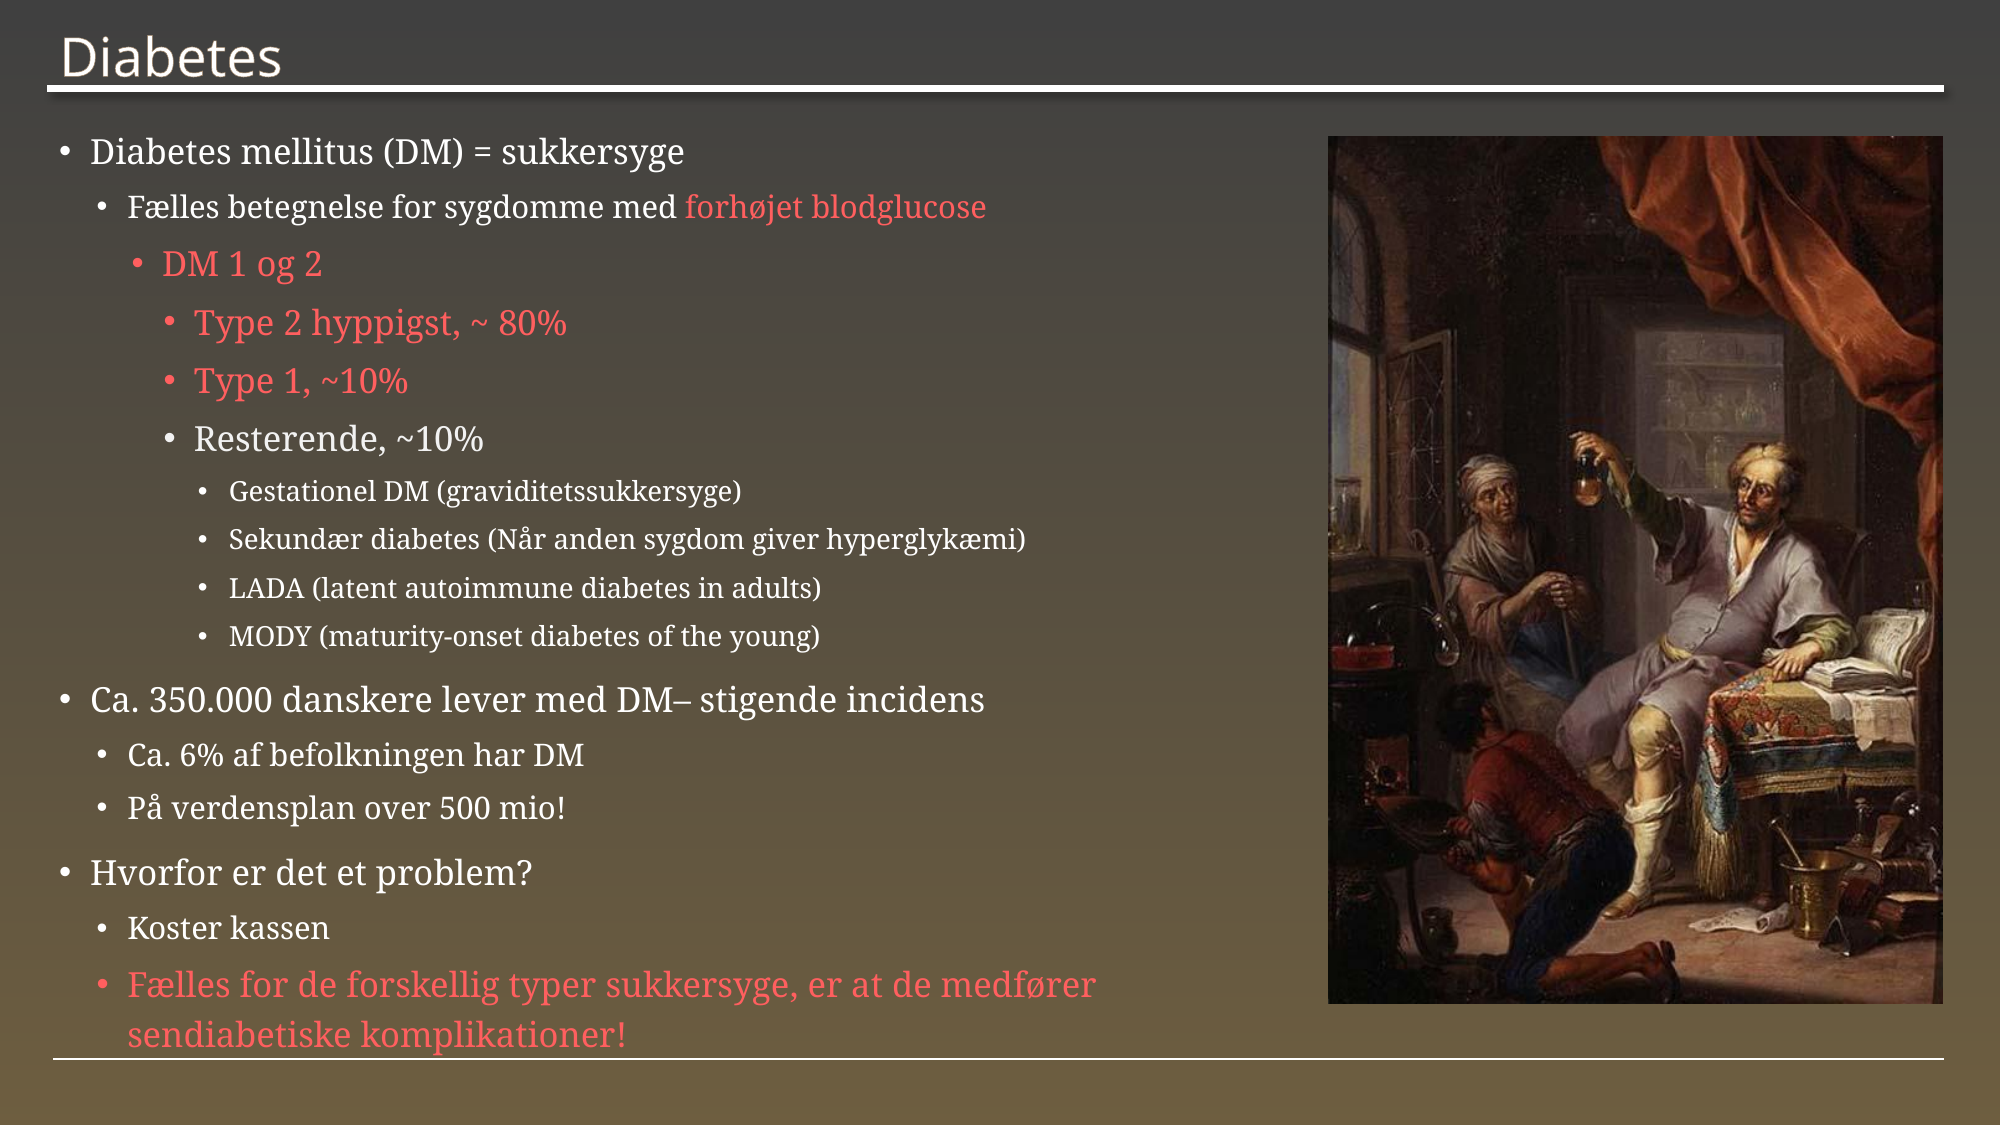

# Diabetes
Diabetes mellitus (DM) = sukkersyge
Fælles betegnelse for sygdomme med forhøjet blodglucose
DM 1 og 2
Type 2 hyppigst, ~ 80%
Type 1, ~10%
Resterende, ~10%
Gestationel DM (graviditetssukkersyge)
Sekundær diabetes (Når anden sygdom giver hyperglykæmi)
LADA (latent autoimmune diabetes in adults)
MODY (maturity-onset diabetes of the young)
Ca. 350.000 danskere lever med DM– stigende incidens
Ca. 6% af befolkningen har DM
På verdensplan over 500 mio!
Hvorfor er det et problem?
Koster kassen
Fælles for de forskellig typer sukkersyge, er at de medfører sendiabetiske komplikationer!